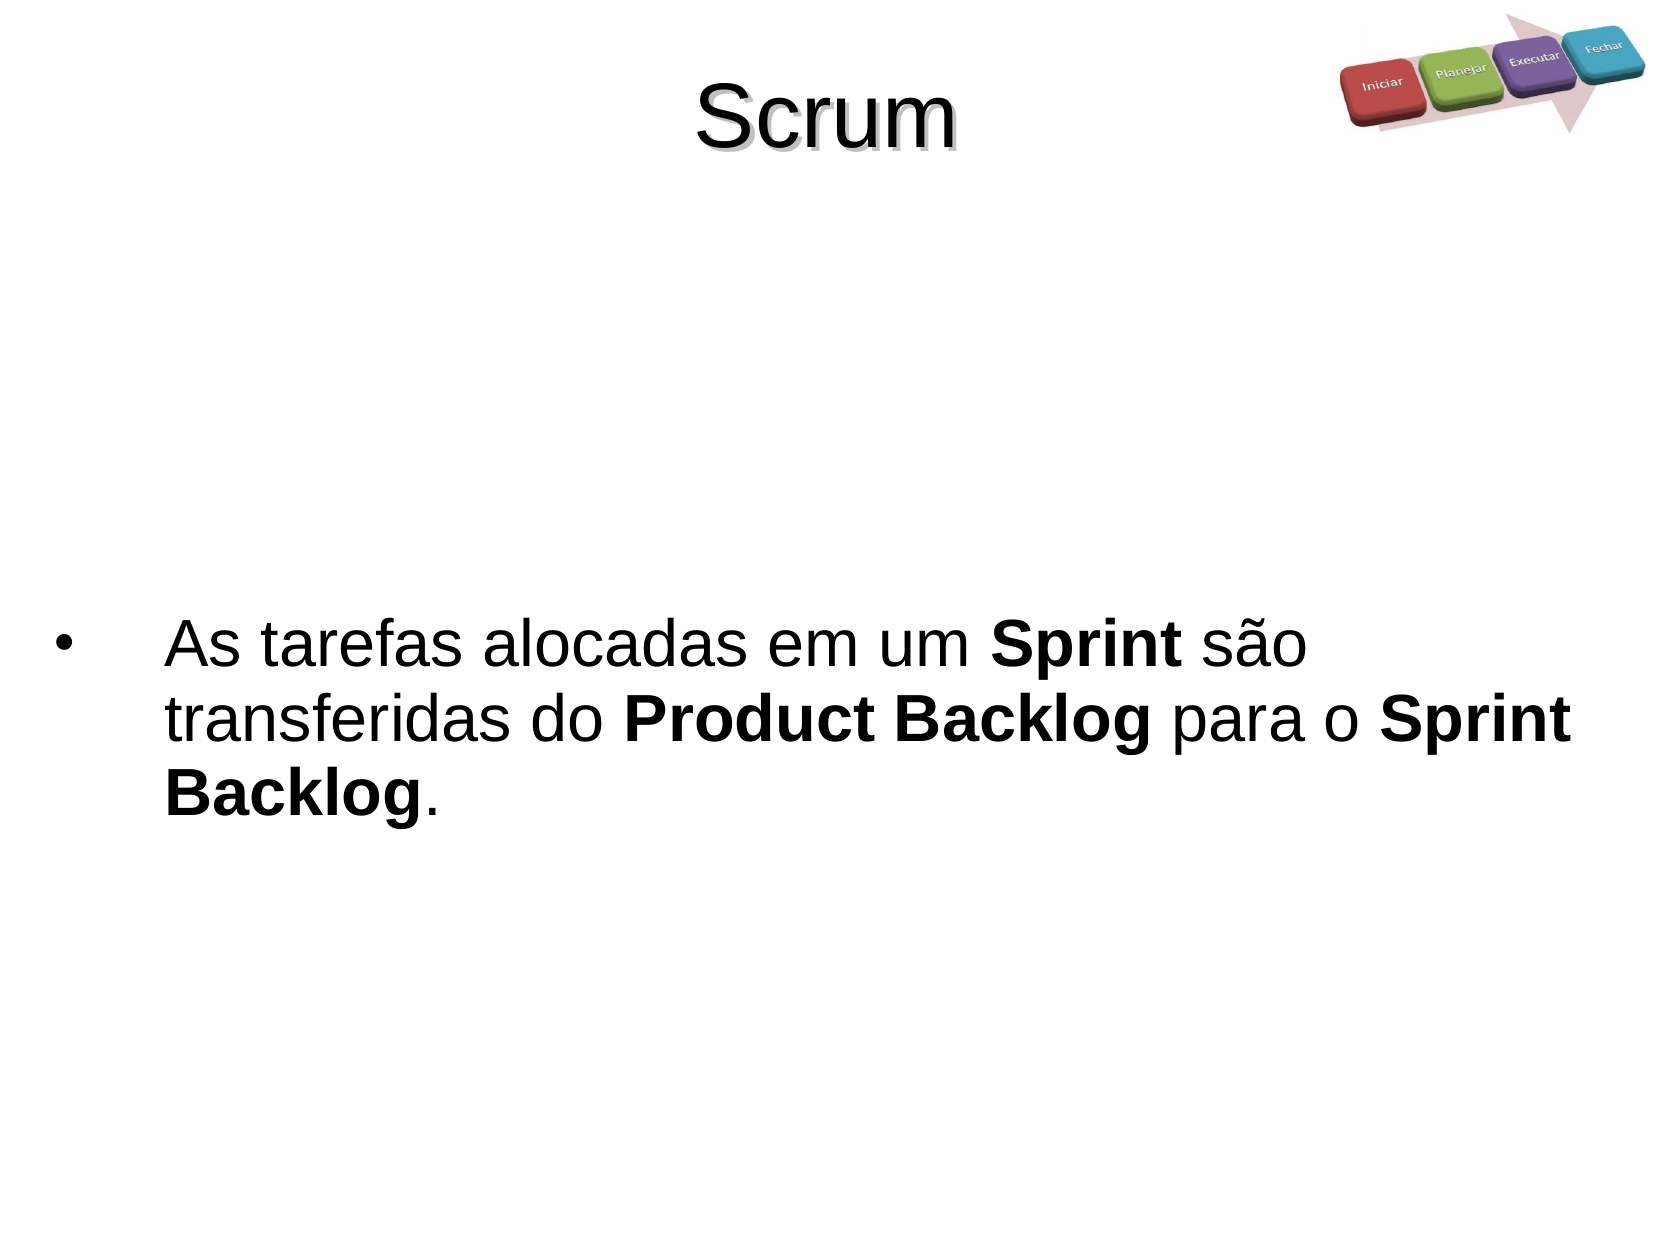

# Scrum
As tarefas alocadas em um Sprint são transferidas do Product Backlog para o Sprint Backlog.